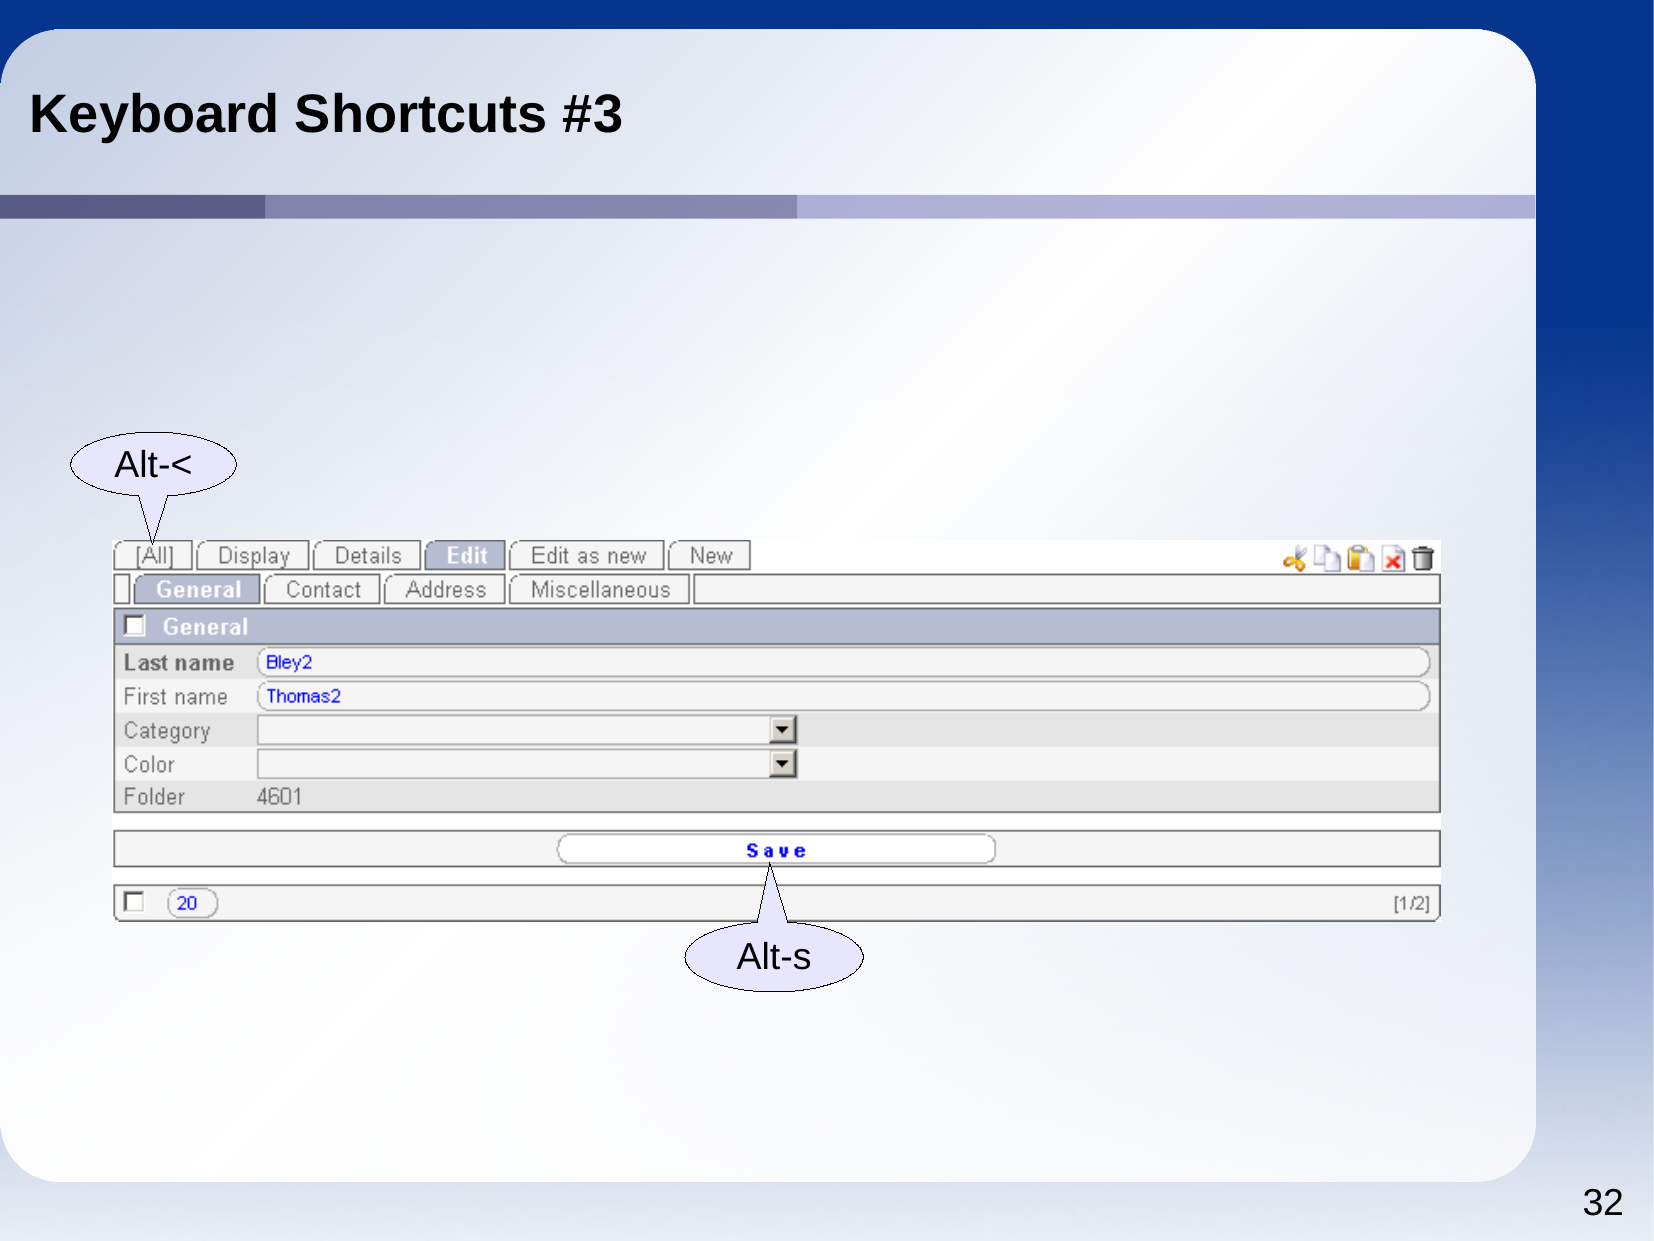

# Keyboard Shortcuts #3
Alt-<
Alt-s
32